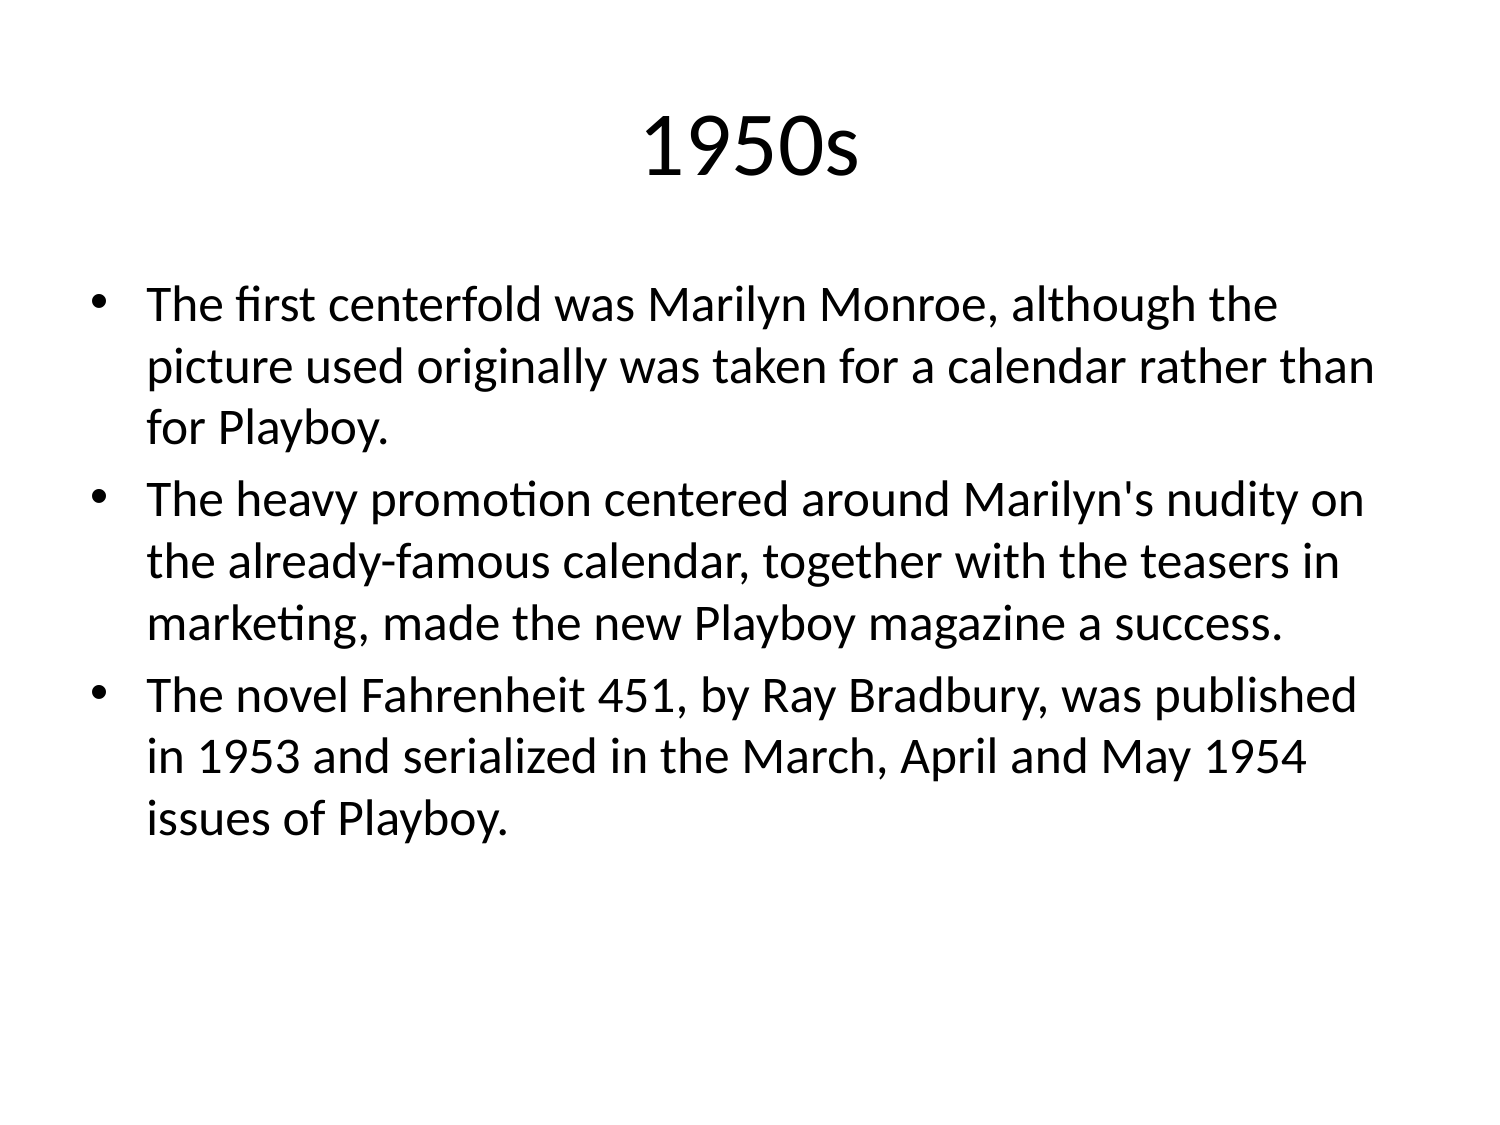

# 1950s
The first centerfold was Marilyn Monroe, although the picture used originally was taken for a calendar rather than for Playboy.
The heavy promotion centered around Marilyn's nudity on the already-famous calendar, together with the teasers in marketing, made the new Playboy magazine a success.
The novel Fahrenheit 451, by Ray Bradbury, was published in 1953 and serialized in the March, April and May 1954 issues of Playboy.